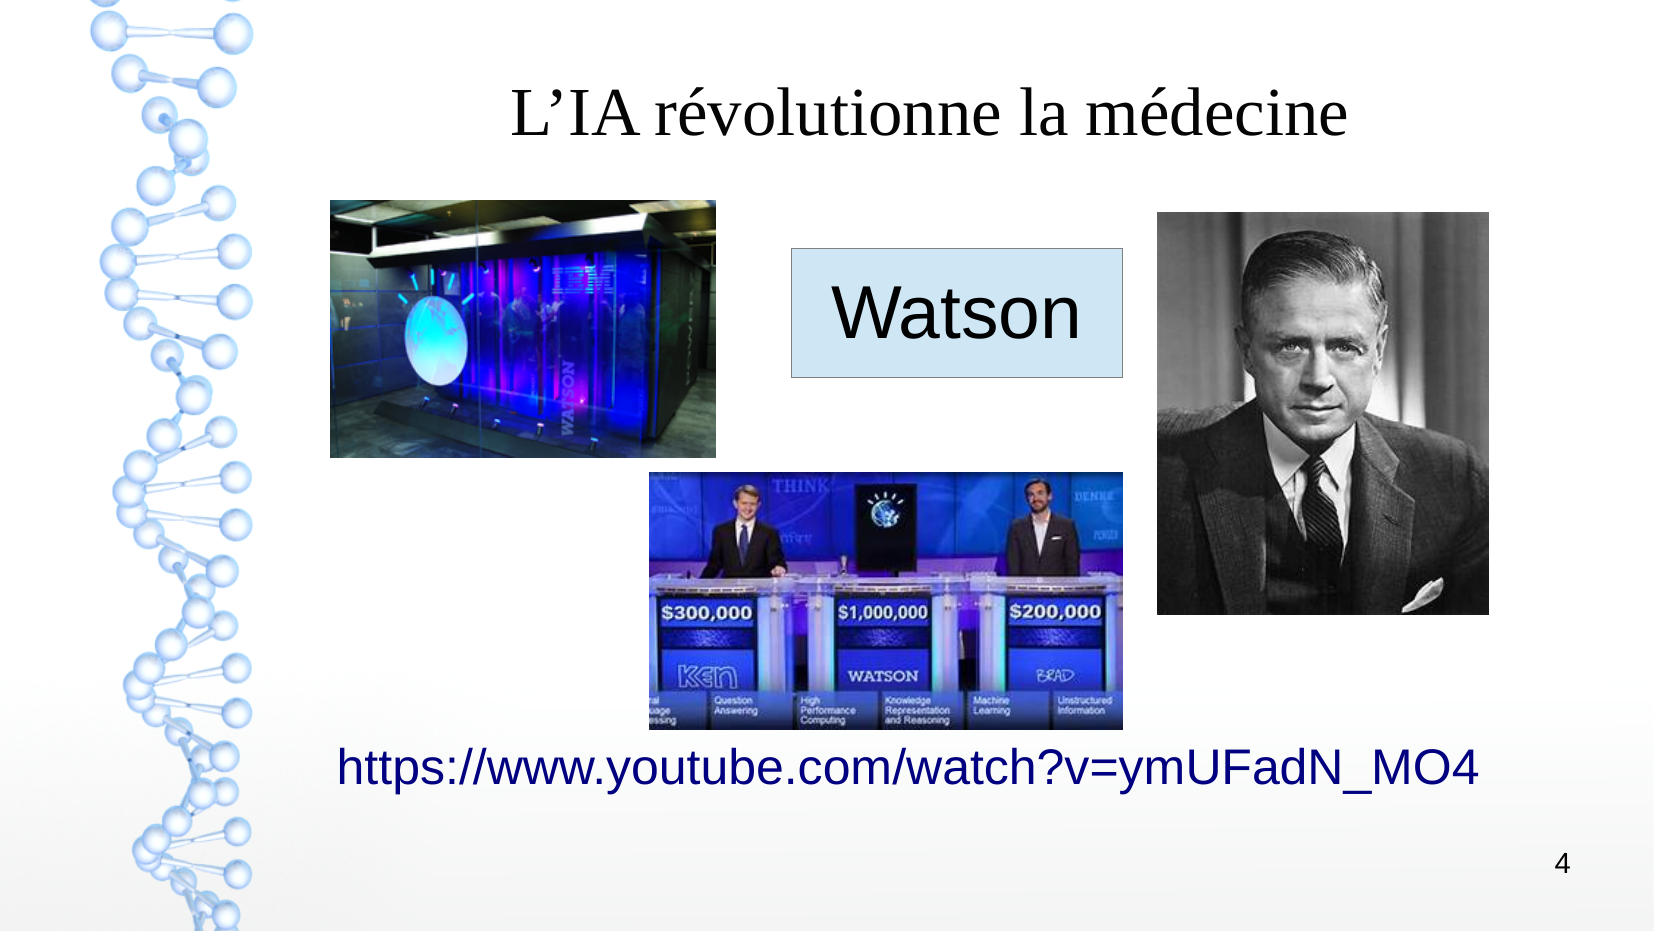

# L’IA révolutionne la médecine
Watson
https://www.youtube.com/watch?v=ymUFadN_MO4
4